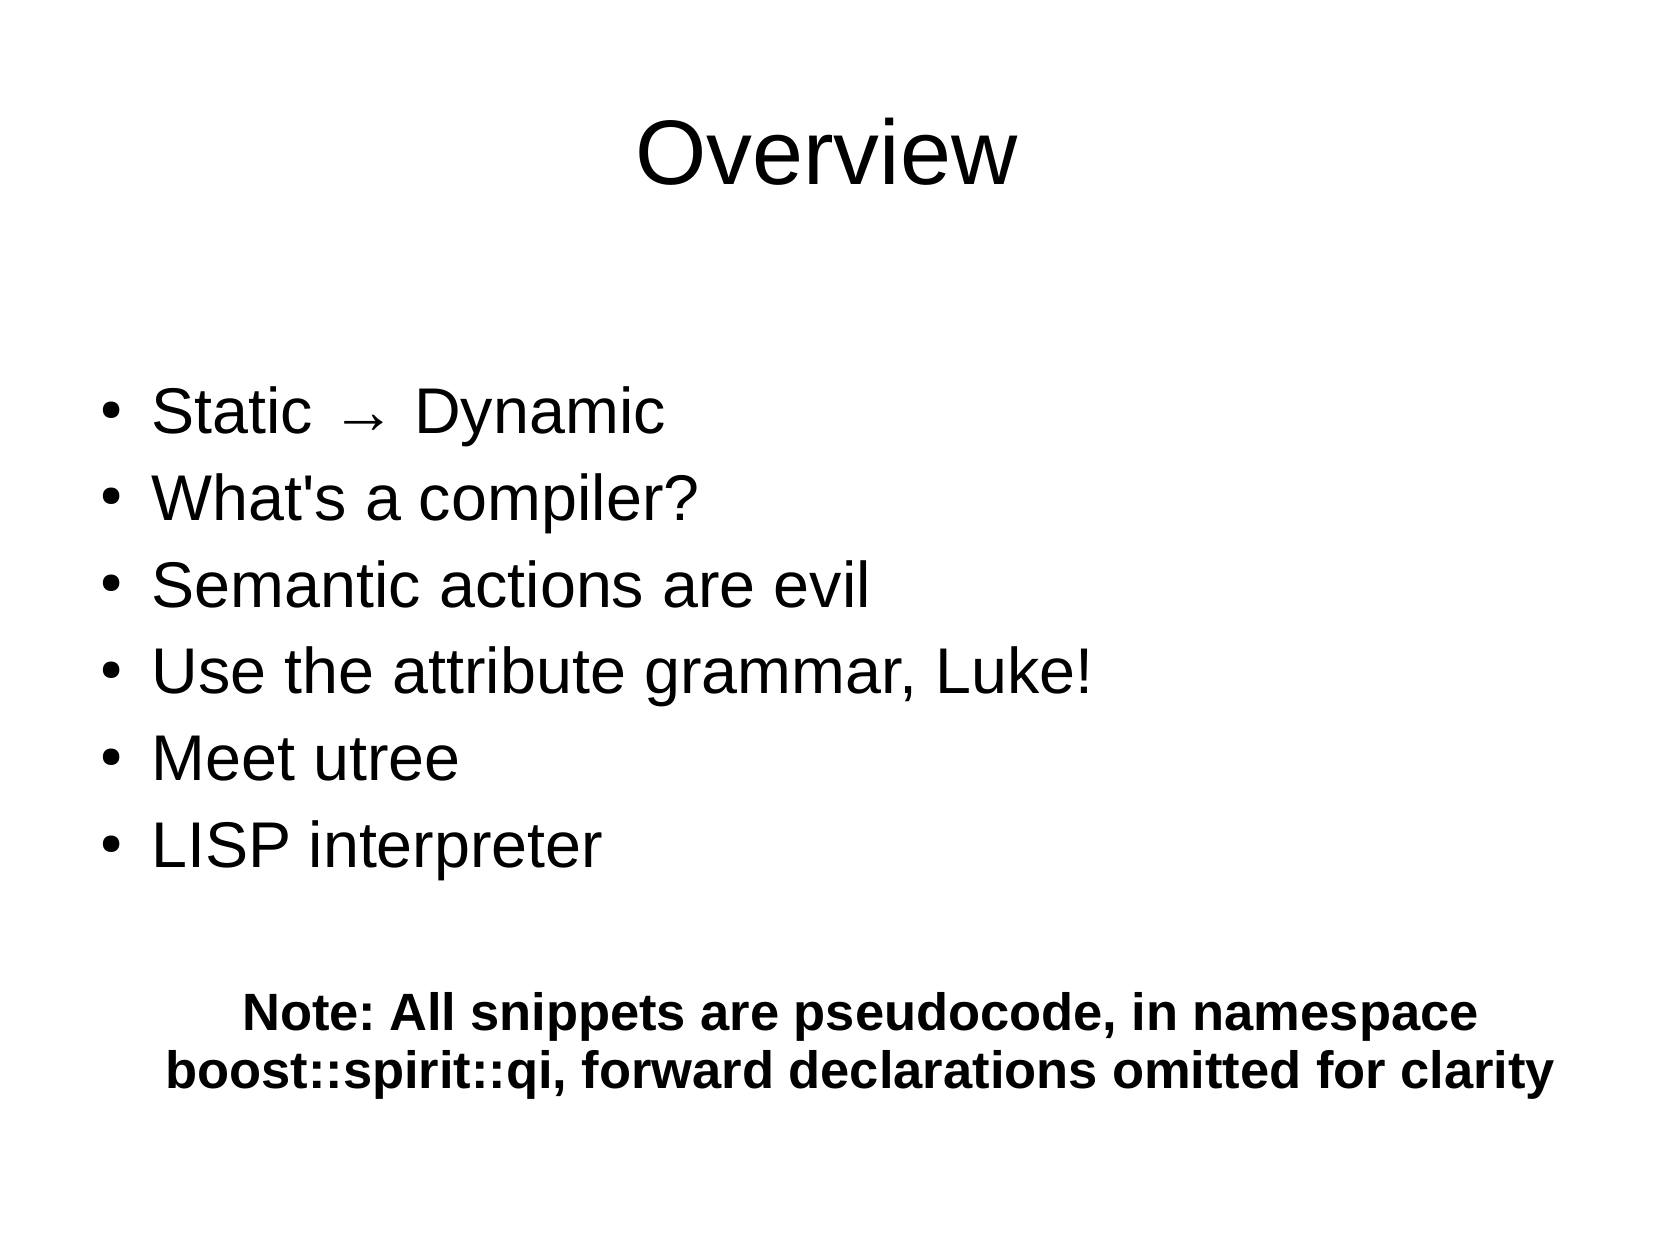

# Overview
Static → Dynamic
What's a compiler?
Semantic actions are evil
Use the attribute grammar, Luke!
Meet utree
LISP interpreter
Note: All snippets are pseudocode, in namespace boost::spirit::qi, forward declarations omitted for clarity